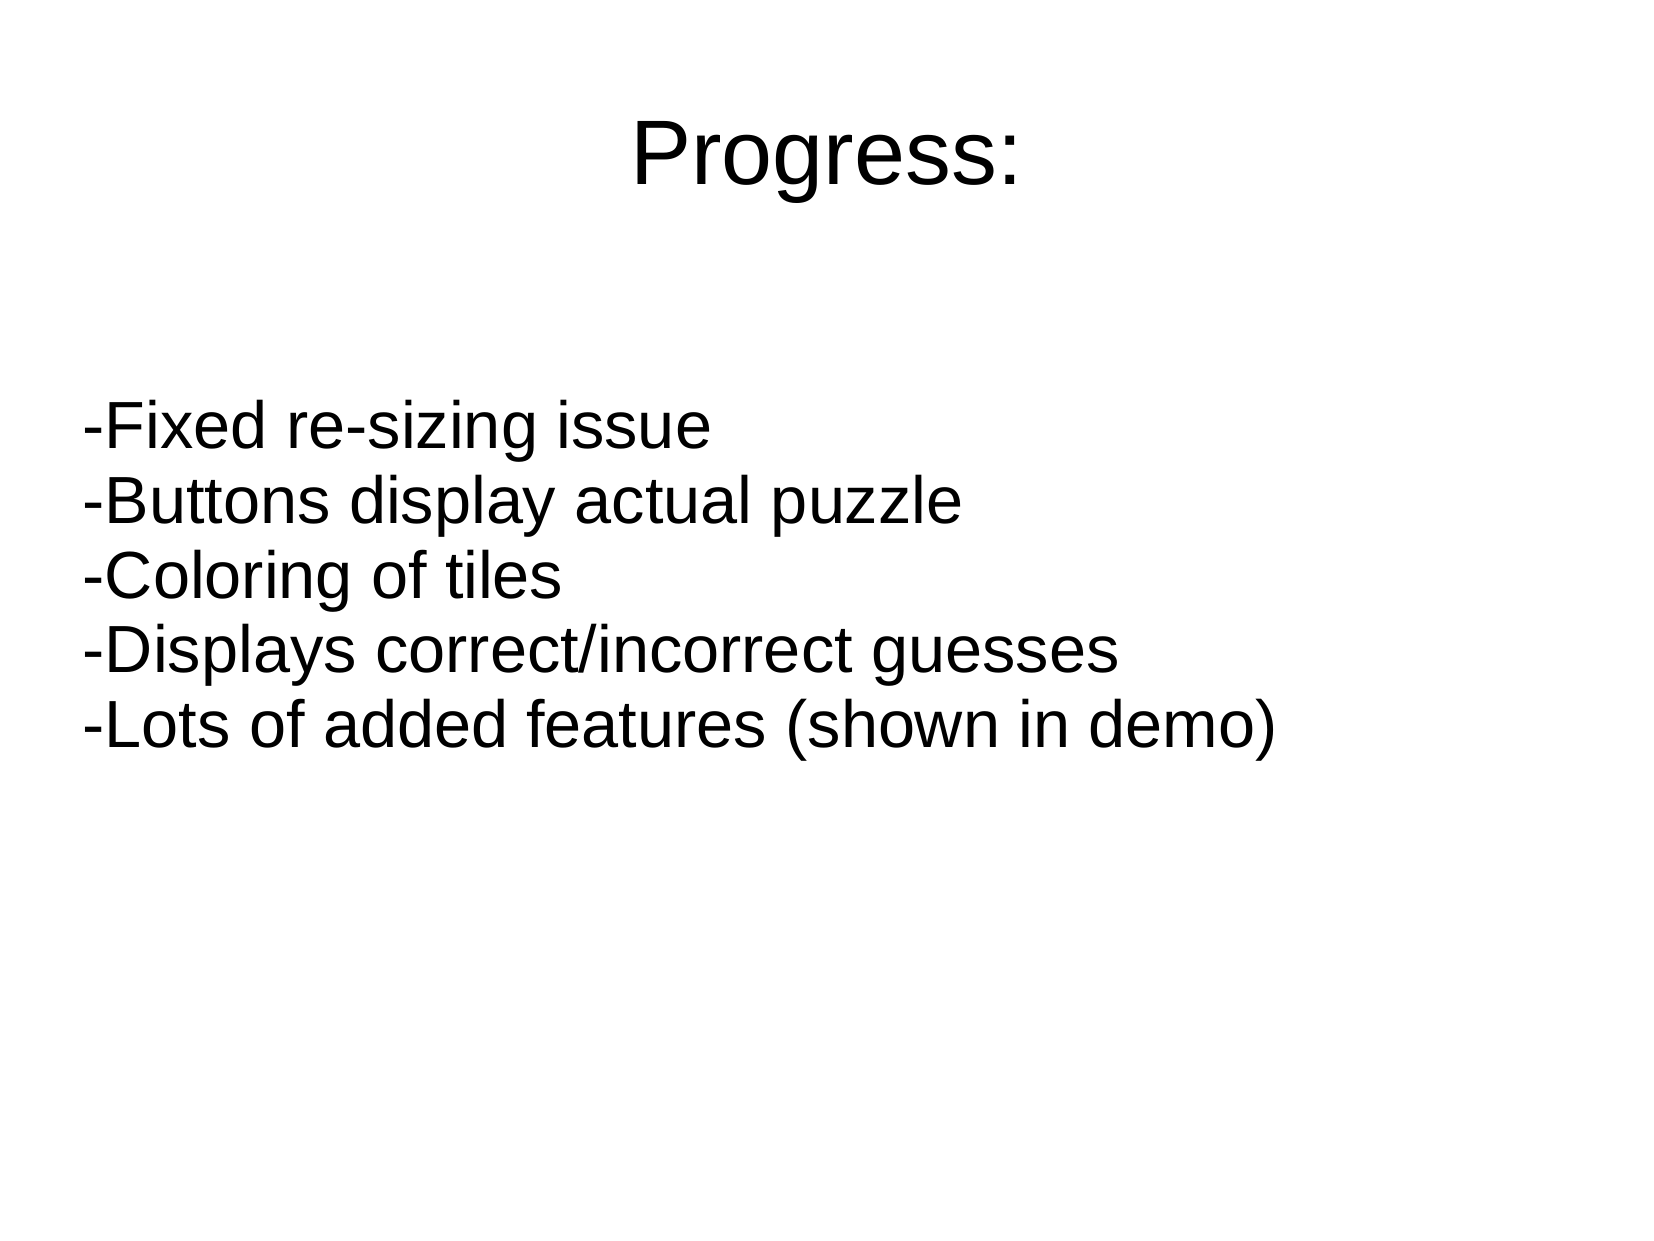

# Progress:
-Fixed re-sizing issue
-Buttons display actual puzzle
-Coloring of tiles
-Displays correct/incorrect guesses
-Lots of added features (shown in demo)